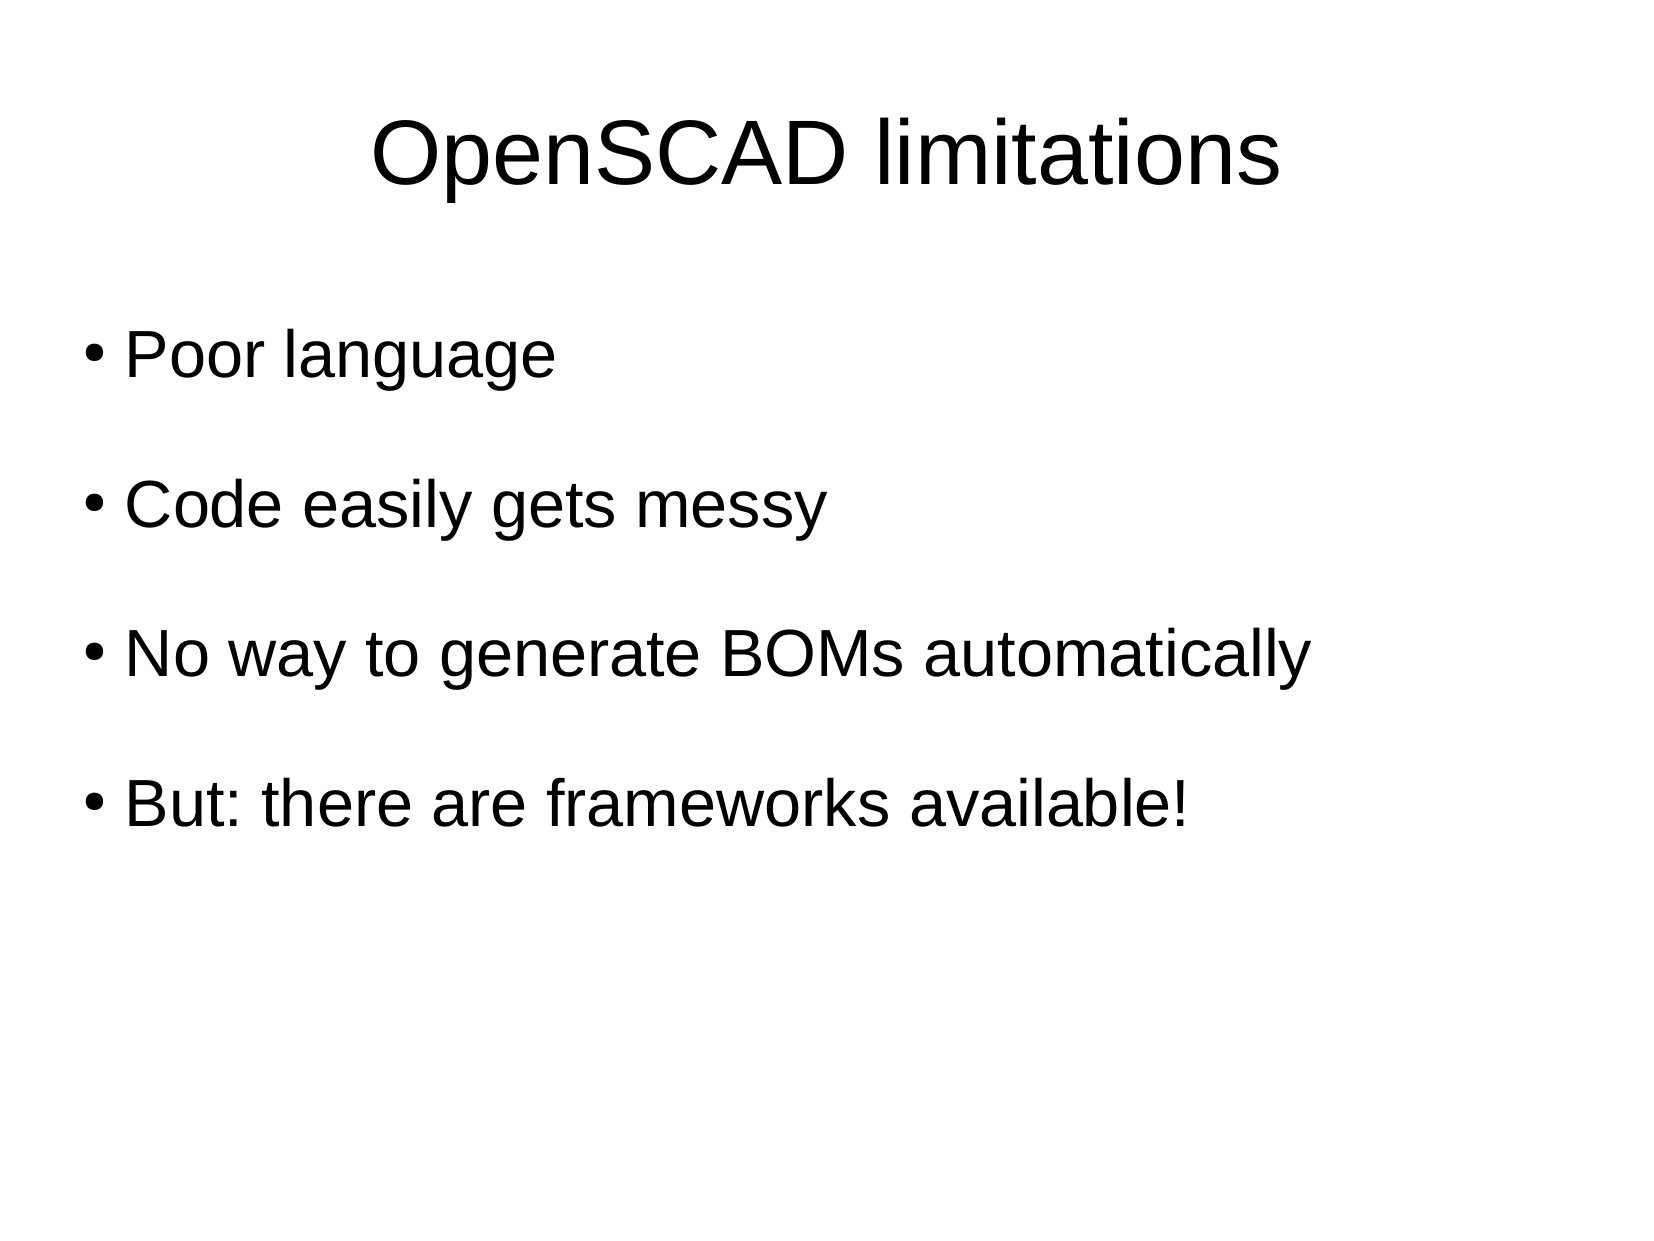

# OpenSCAD limitations
 Poor language
 Code easily gets messy
 No way to generate BOMs automatically
 But: there are frameworks available!